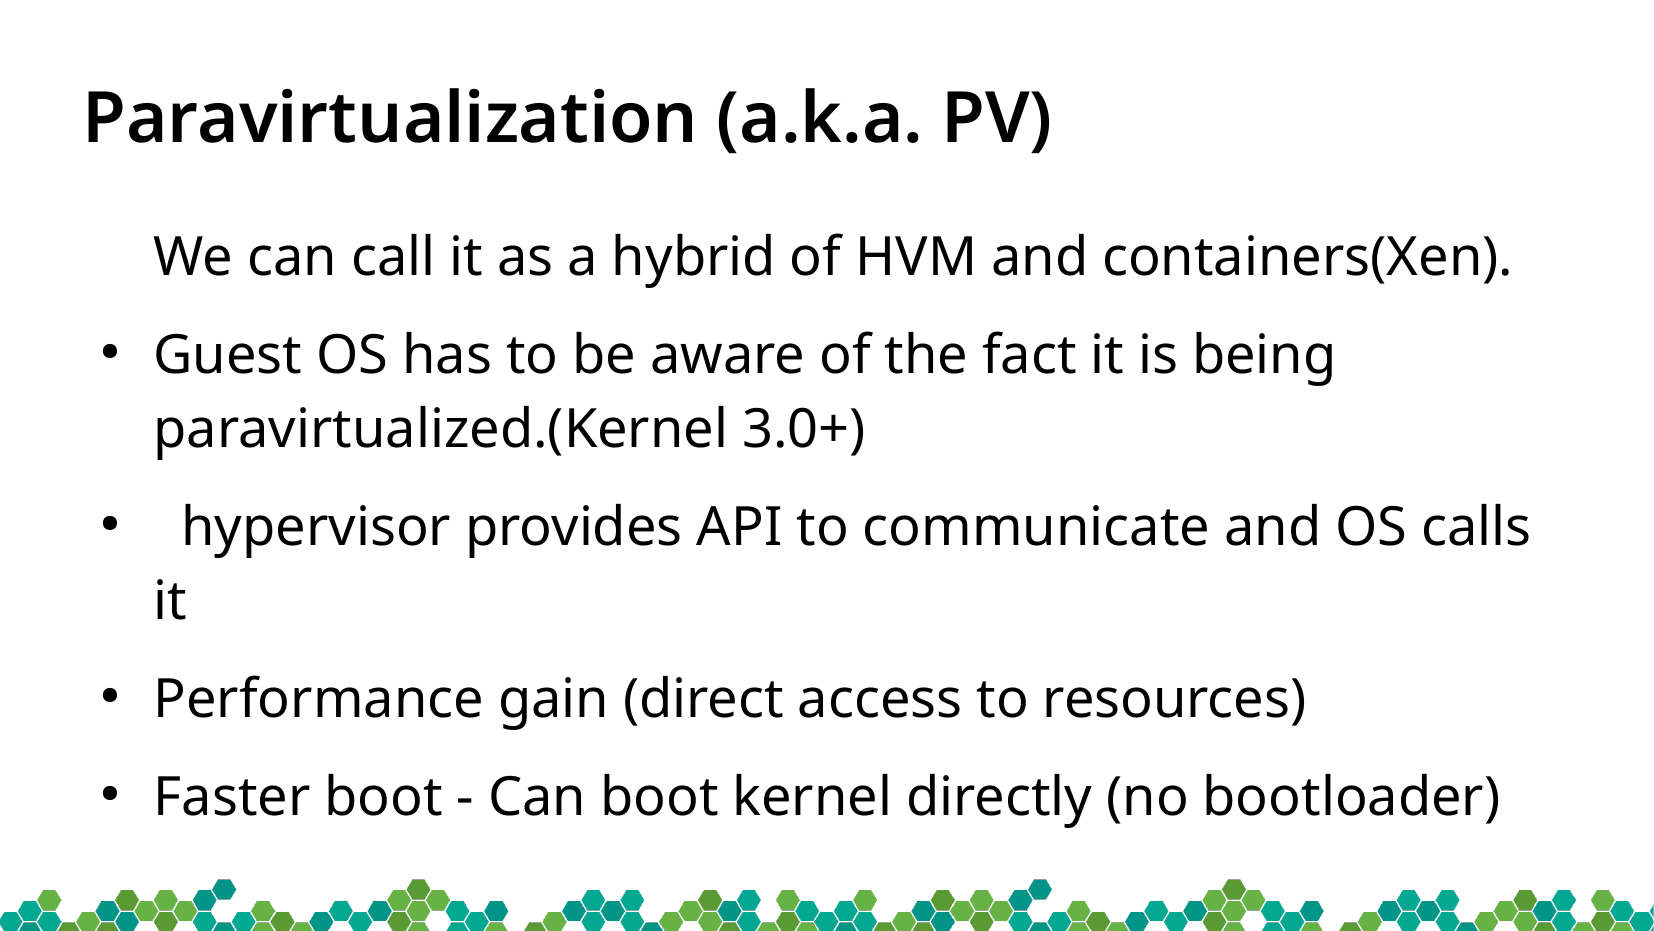

# Paravirtualization (a.k.a. PV)
We can call it as a hybrid of HVM and containers(Xen).
Guest OS has to be aware of the fact it is being paravirtualized.(Kernel 3.0+)
 hypervisor provides API to communicate and OS calls it
Performance gain (direct access to resources)
Faster boot - Can boot kernel directly (no bootloader)